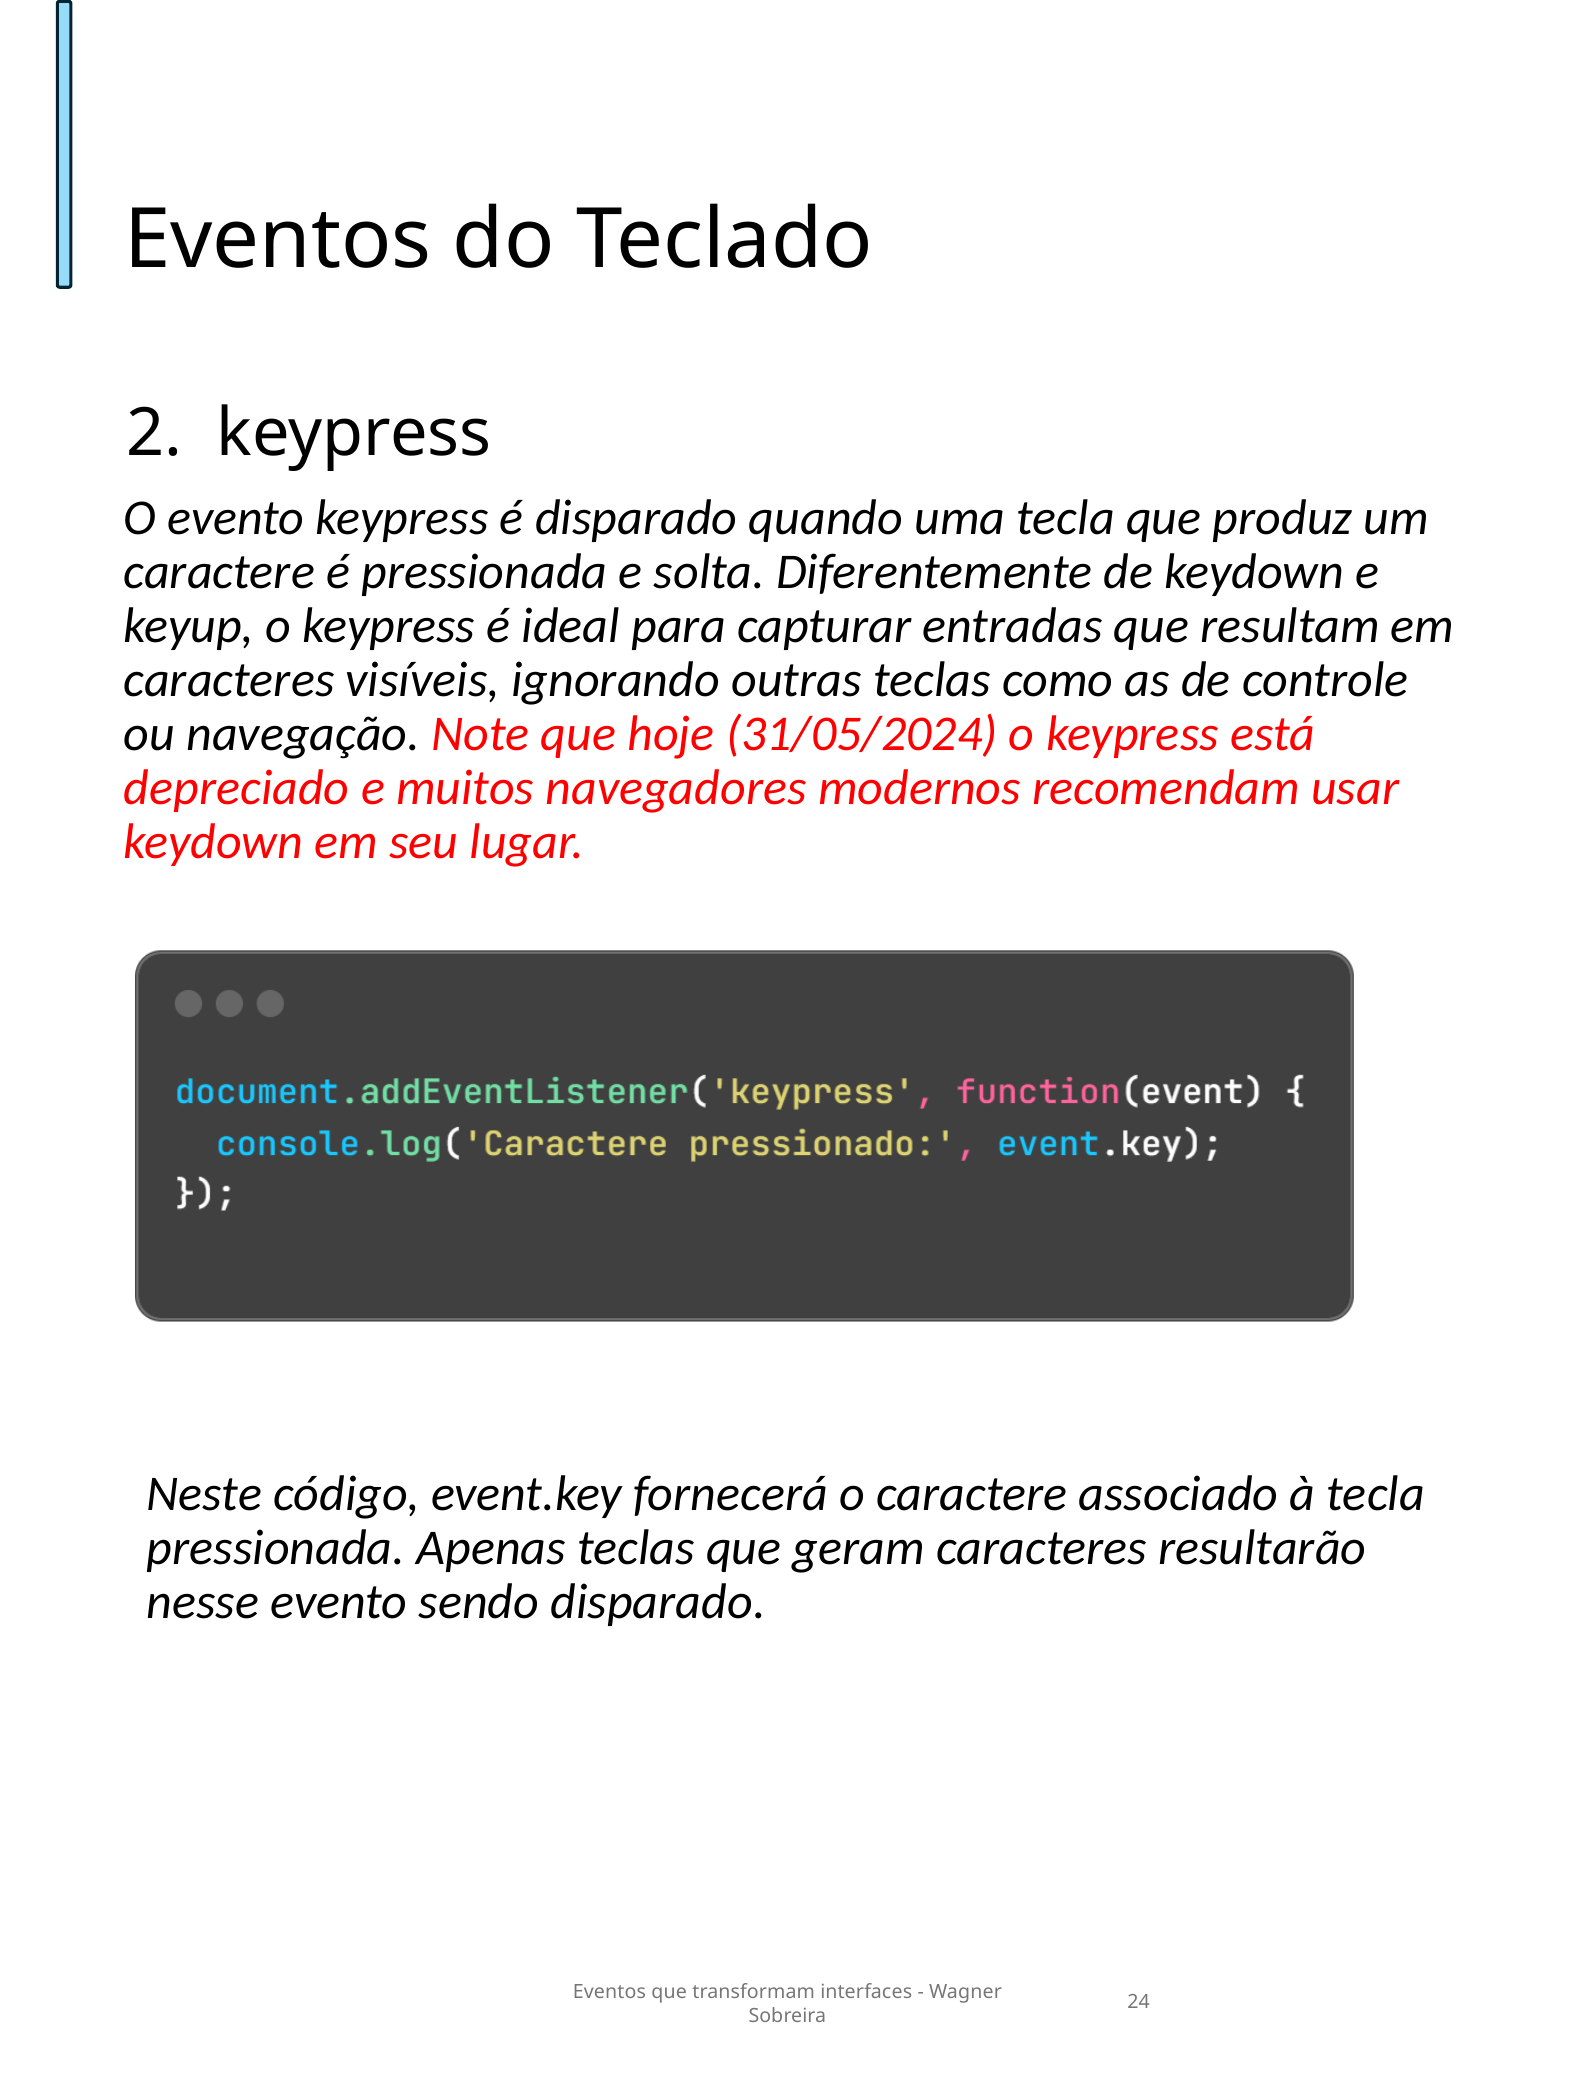

Eventos do Teclado
2.  keypress
O evento keypress é disparado quando uma tecla que produz um caractere é pressionada e solta. Diferentemente de keydown e keyup, o keypress é ideal para capturar entradas que resultam em caracteres visíveis, ignorando outras teclas como as de controle ou navegação. Note que hoje (31/05/2024) o keypress está depreciado e muitos navegadores modernos recomendam usar keydown em seu lugar.
Neste código, event.key fornecerá o caractere associado à tecla pressionada. Apenas teclas que geram caracteres resultarão nesse evento sendo disparado.
Eventos que transformam interfaces - Wagner Sobreira